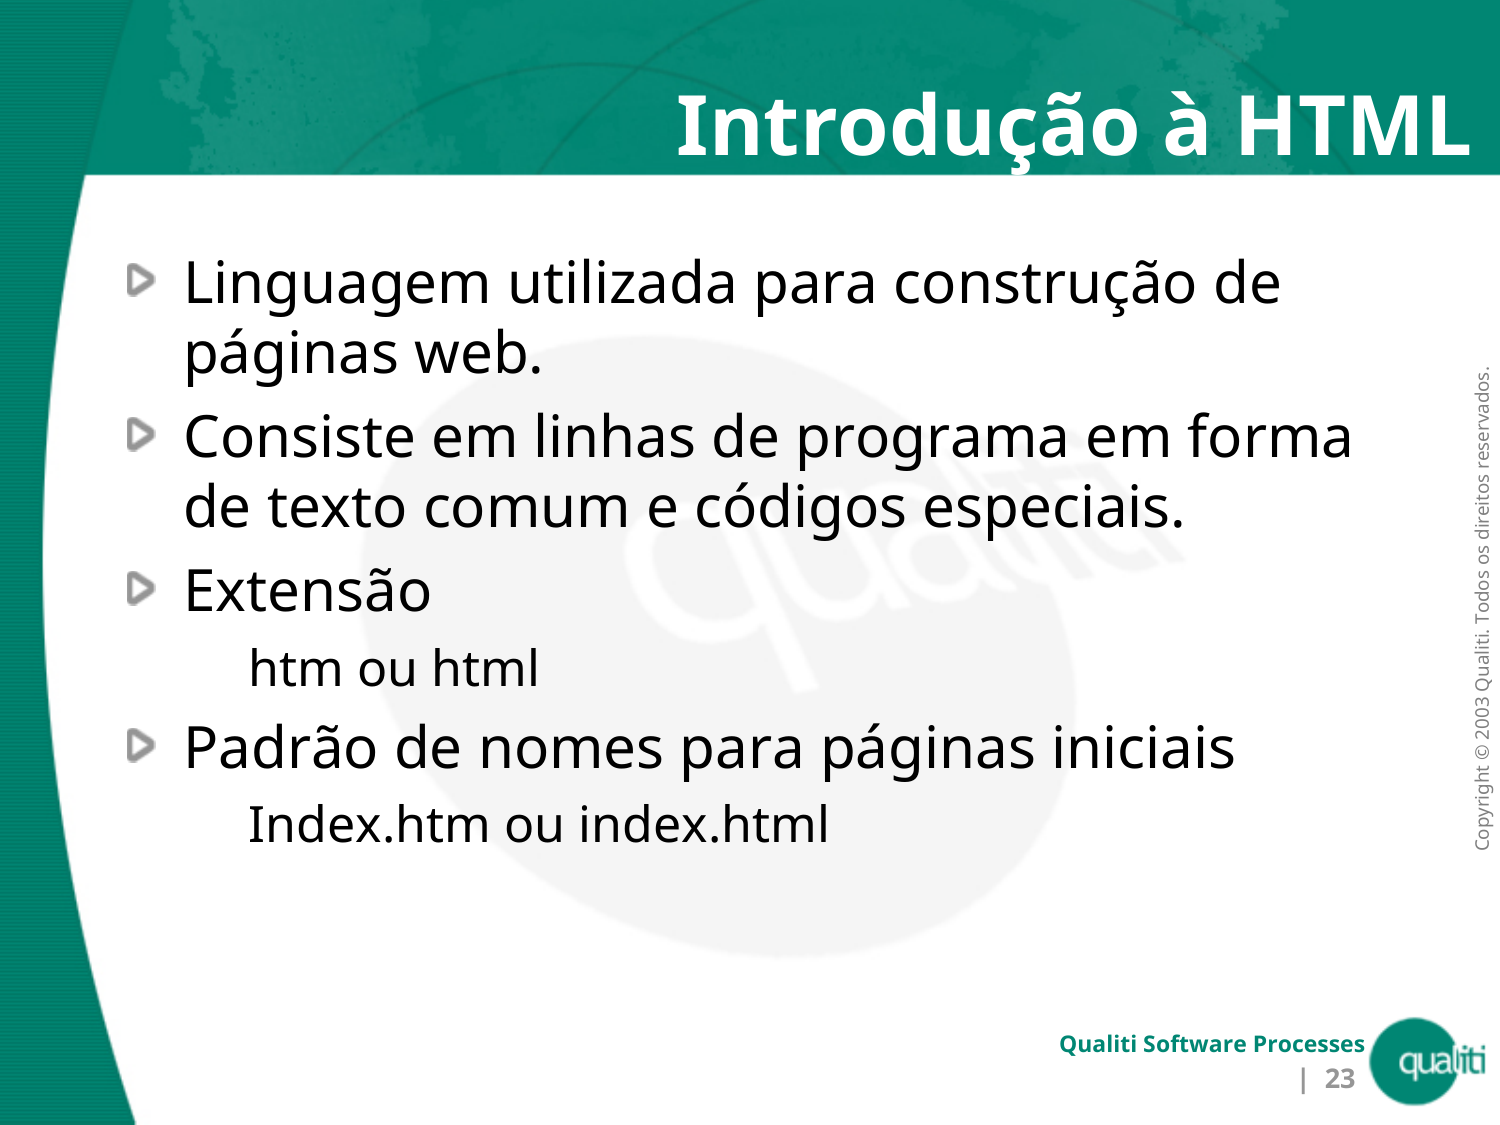

# Introdução à HTML
Linguagem utilizada para construção de páginas web.
Consiste em linhas de programa em forma de texto comum e códigos especiais.
Extensão
htm ou html
Padrão de nomes para páginas iniciais
Index.htm ou index.html